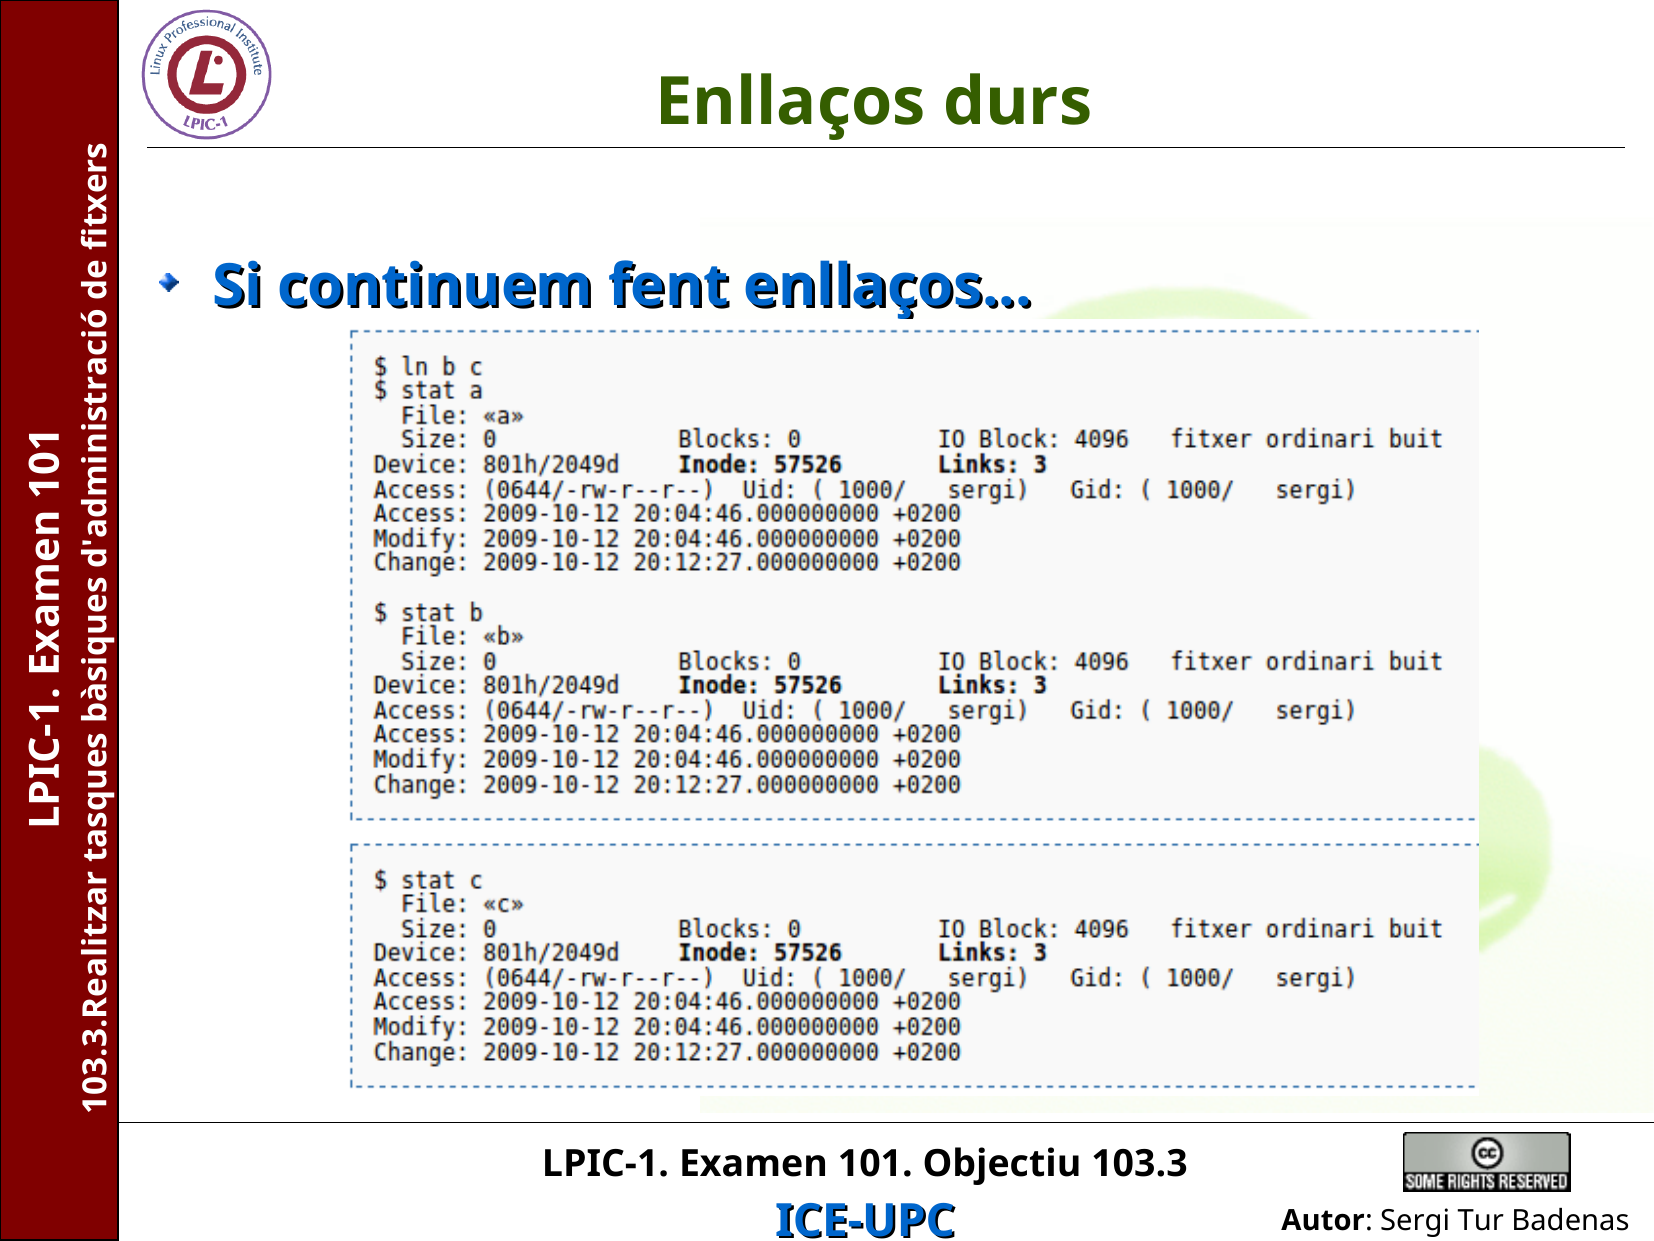

# Enllaços durs
Si continuem fent enllaços...